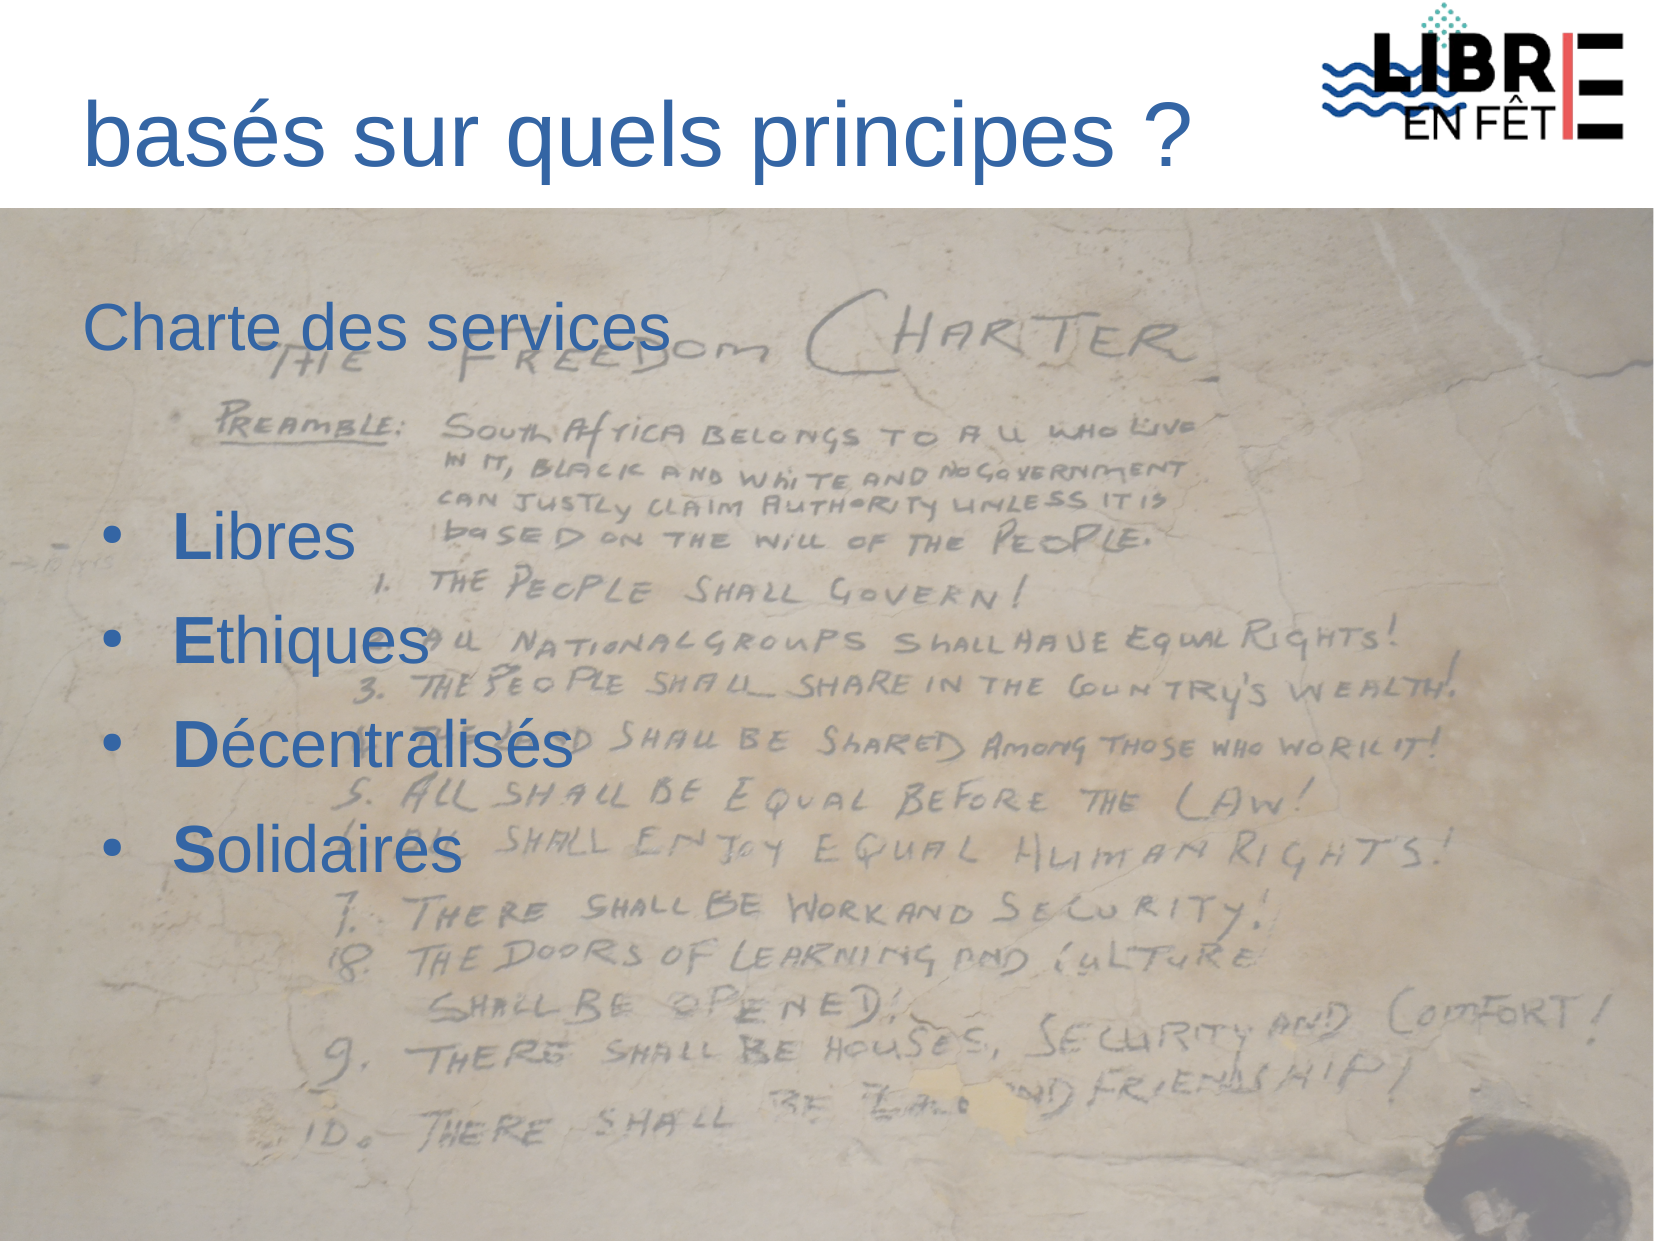

# basés sur quels principes ?
Charte des services
 Libres
 Ethiques
 Décentralisés
 Solidaires